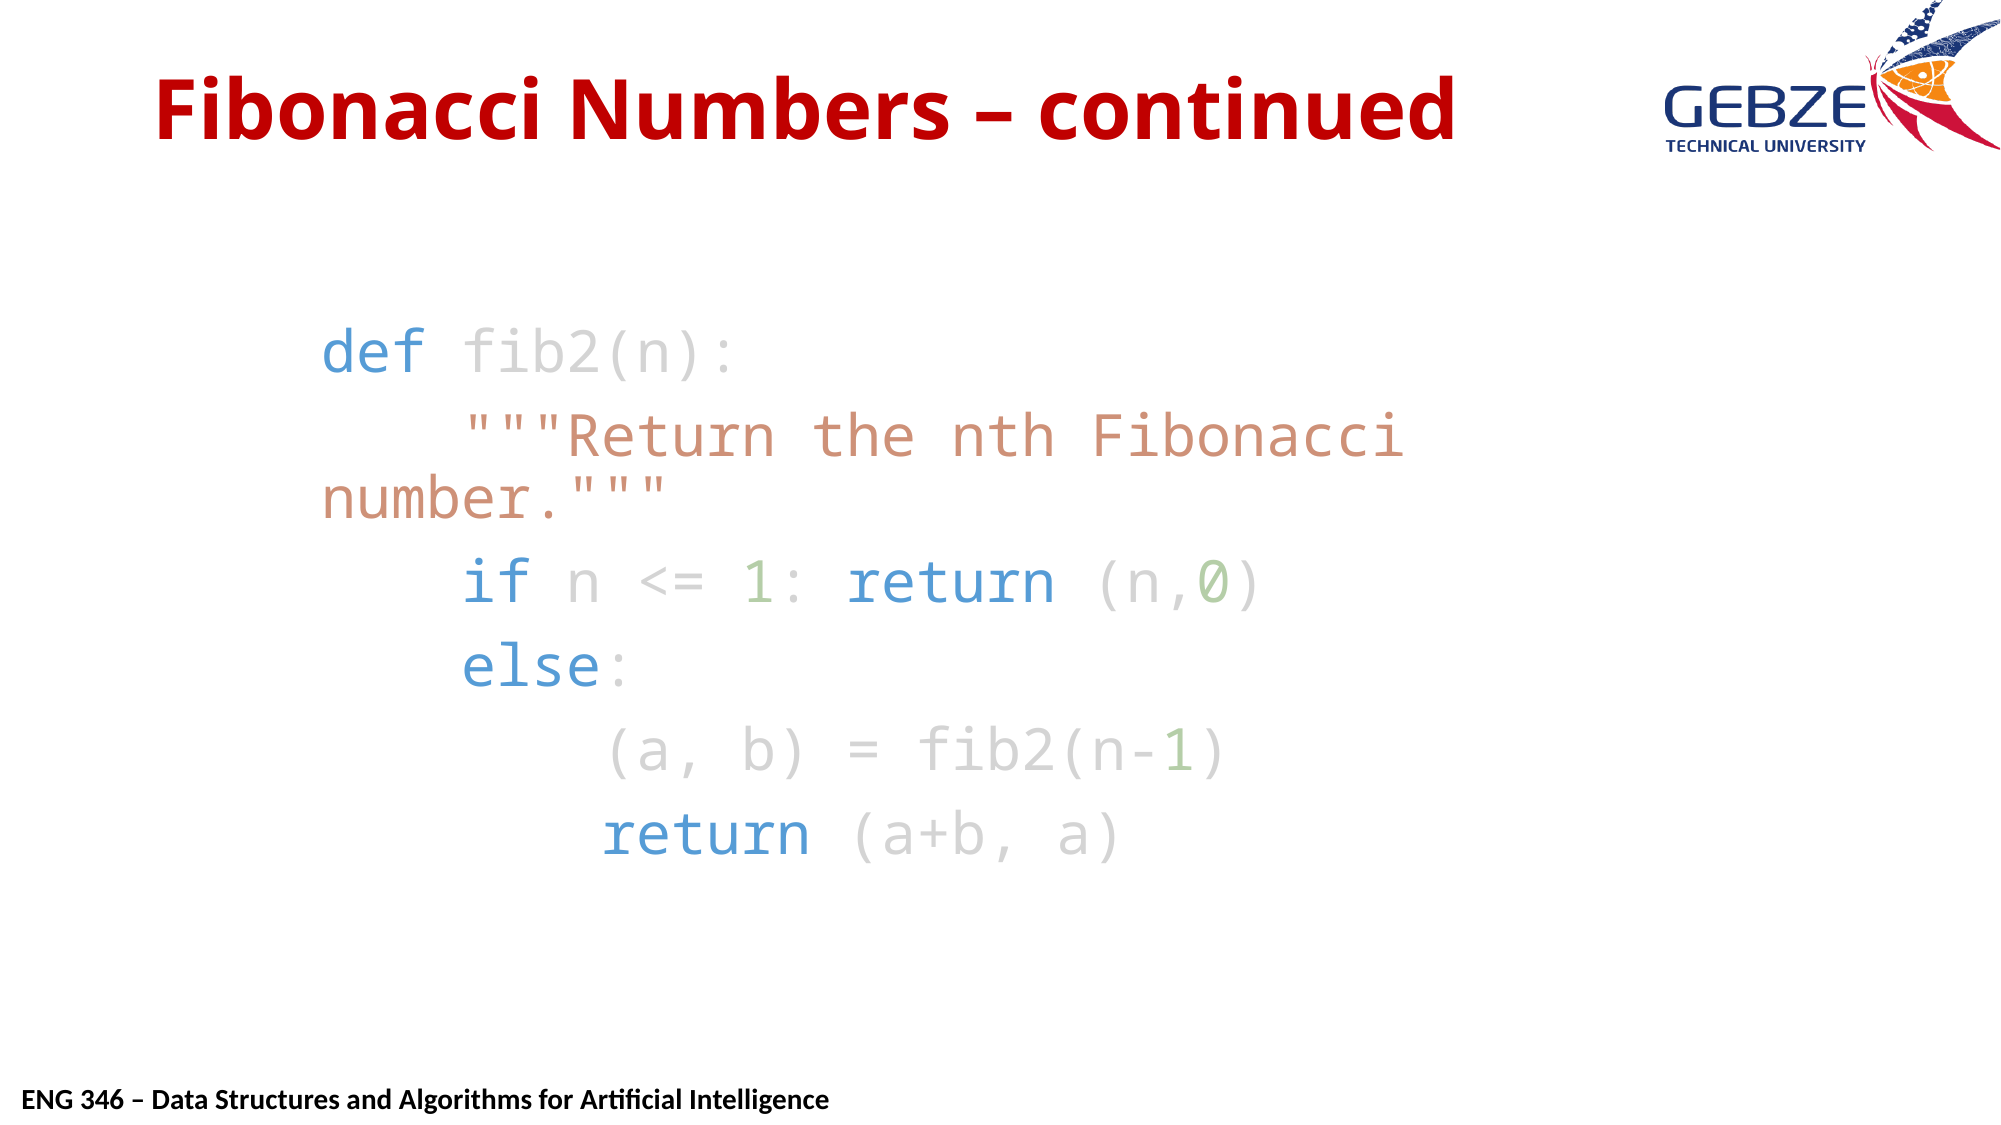

# Fibonacci Numbers – continued
def fib2(n):
    """Return the nth Fibonacci number."""
    if n <= 1: return (n,0)
    else:
        (a, b) = fib2(n-1)
        return (a+b, a)